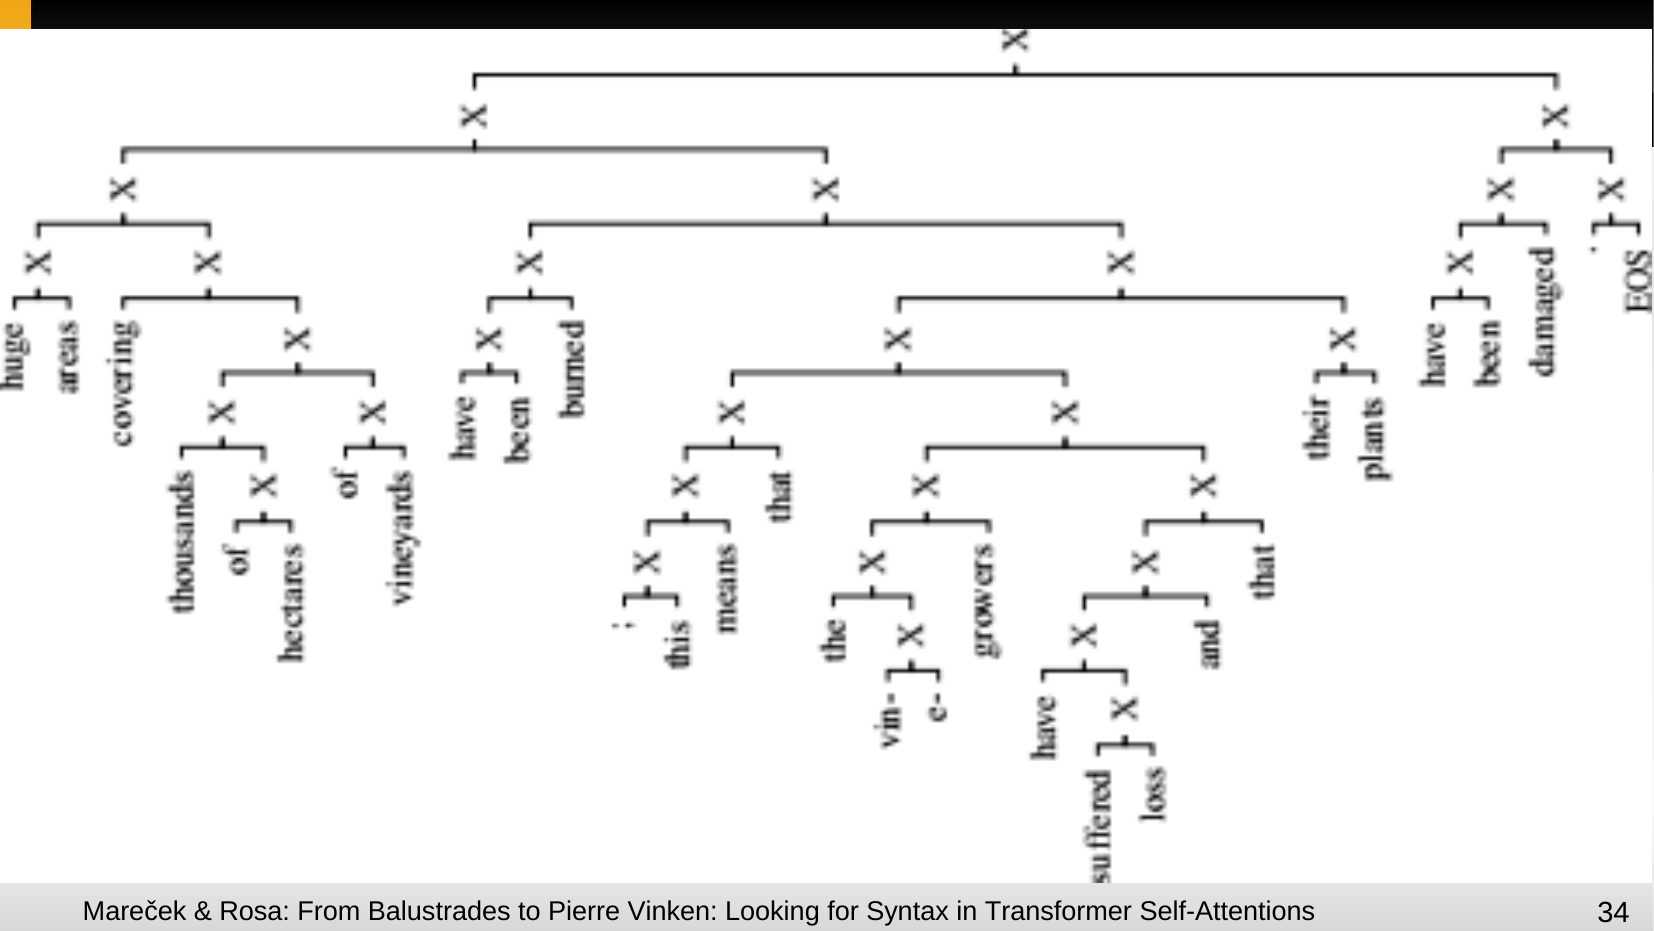

# Results
Mareček & Rosa: From Balustrades to Pierre Vinken: Looking for Syntax in Transformer Self-Attentions
34
náhled hnusný, PDF export dobrý!!!